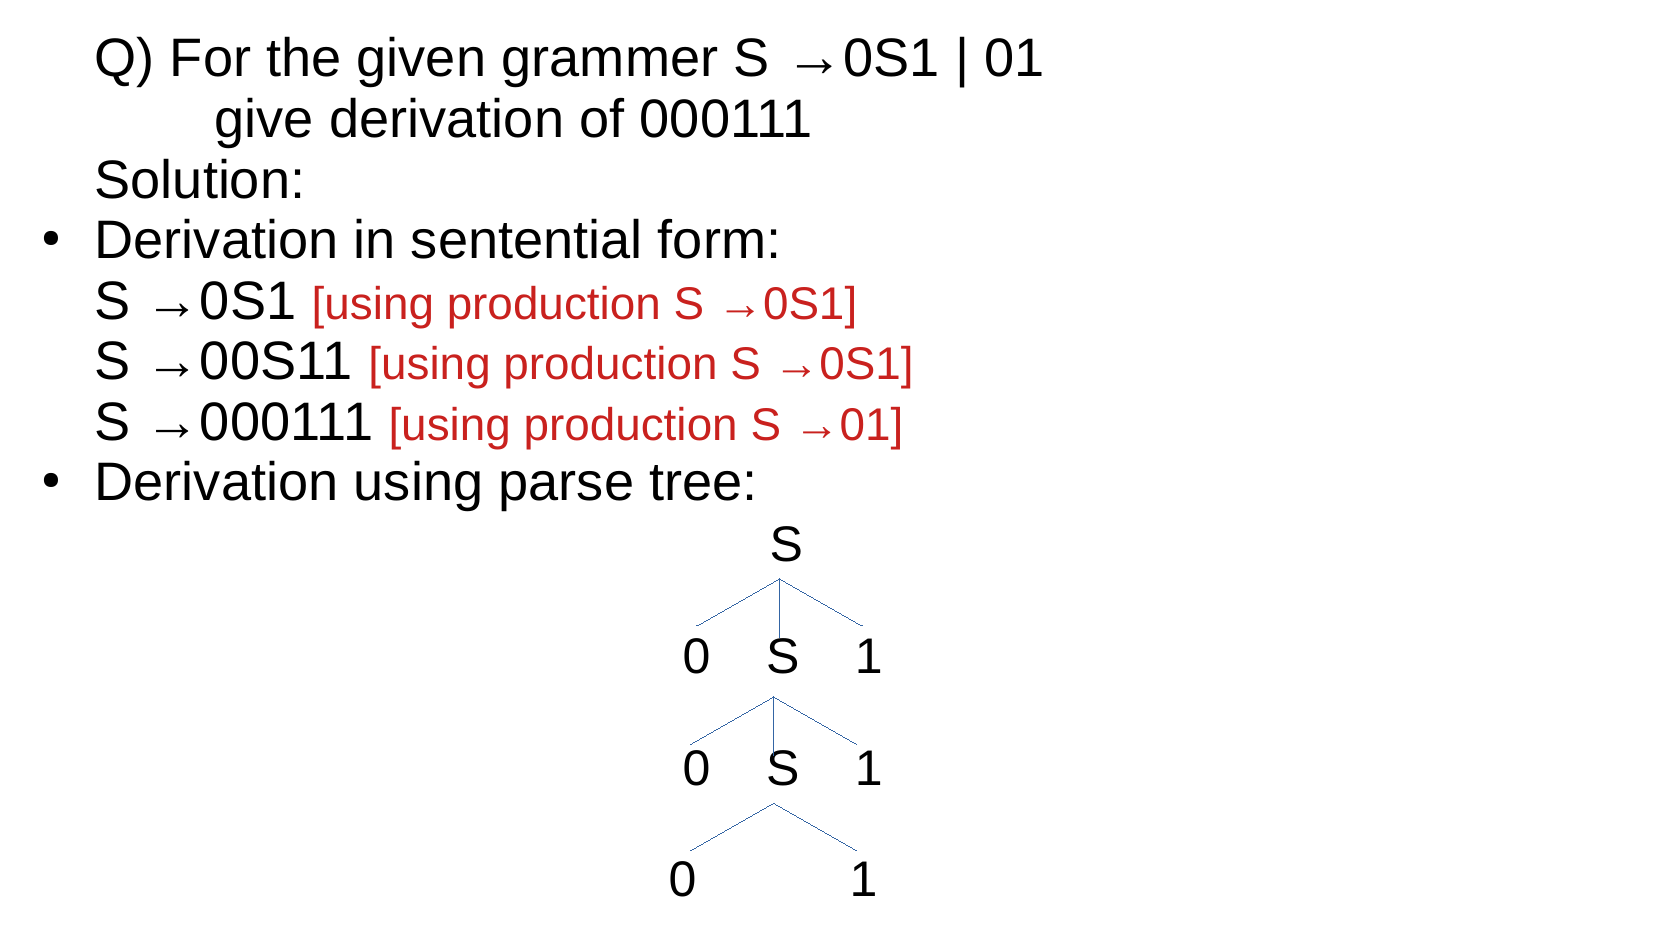

# Q) For the given grammer S →0S1 | 01
 give derivation of 000111
Solution:
Derivation in sentential form:
S →0S1 [using production S →0S1]
S →00S11 [using production S →0S1]
S →000111 [using production S →01]
Derivation using parse tree:
 S
 0 S 1
 0 S 1
 0 1